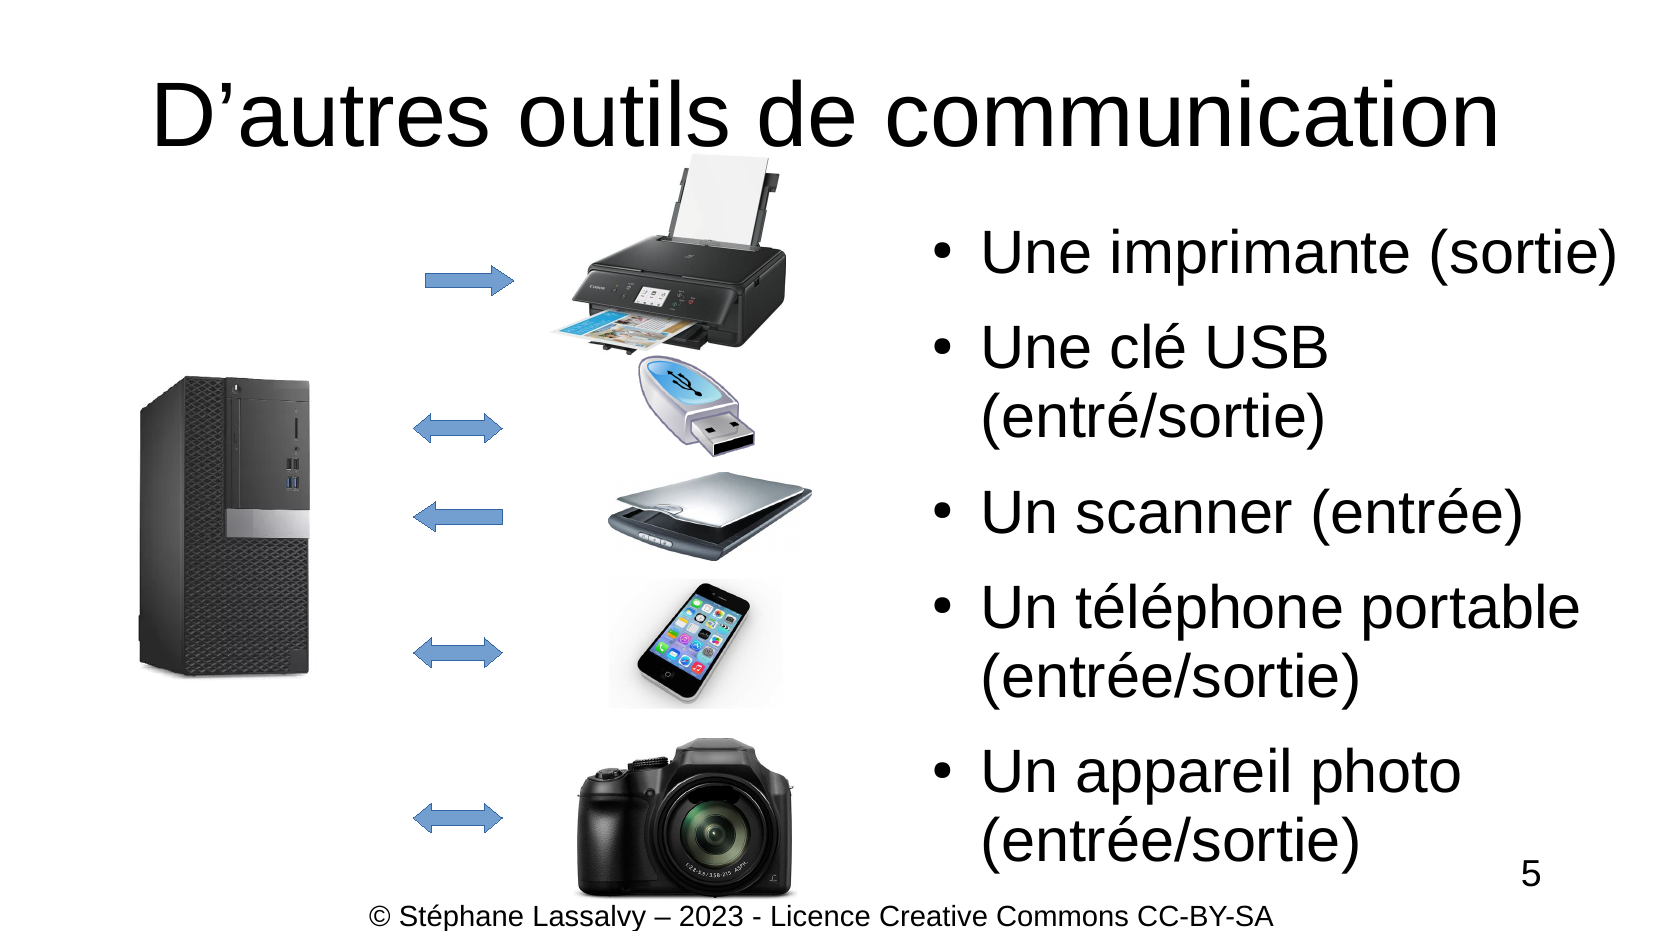

# D’autres outils de communication
Une imprimante (sortie)
Une clé USB (entré/sortie)
Un scanner (entrée)
Un téléphone portable (entrée/sortie)
Un appareil photo (entrée/sortie)
© Stéphane Lassalvy – 2023 - Licence Creative Commons CC-BY-SA